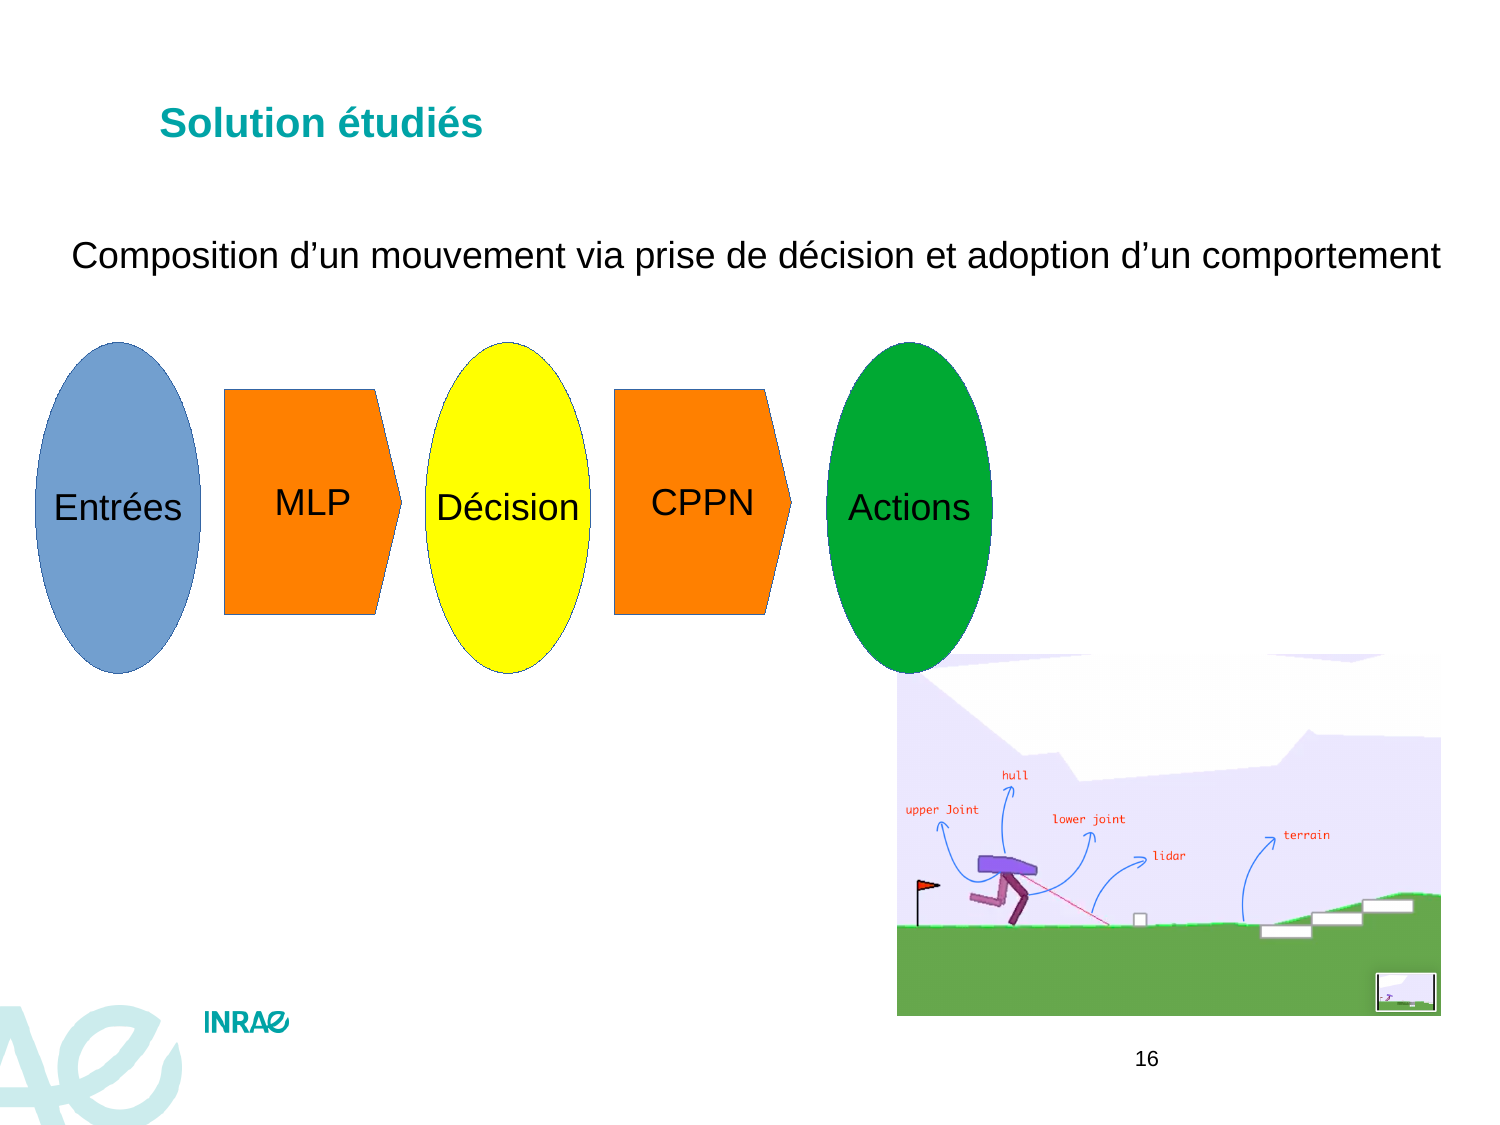

Solution étudiés
Composition d’un mouvement via prise de décision et adoption d’un comportement
Entrées
Décision
Actions
MLP
CPPN